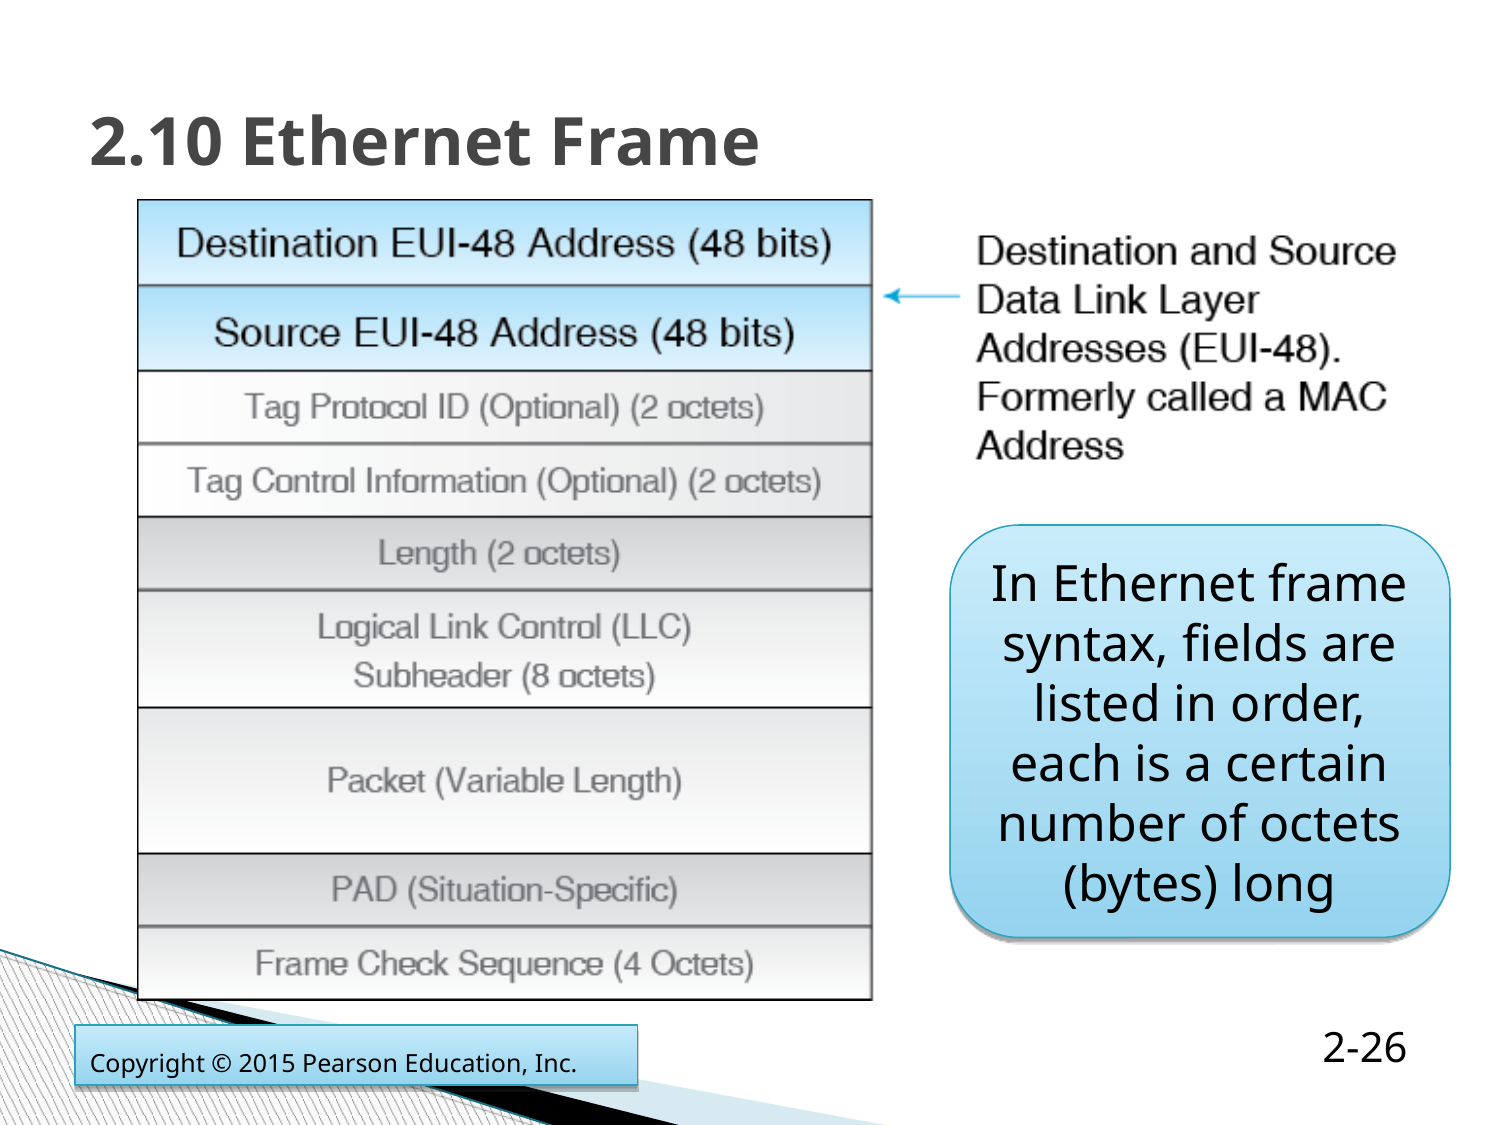

# 2.10 Ethernet Frame
In Ethernet frame syntax, fields are listed in order, each is a certain number of octets (bytes) long
Copyright © 2015 Pearson Education, Inc.